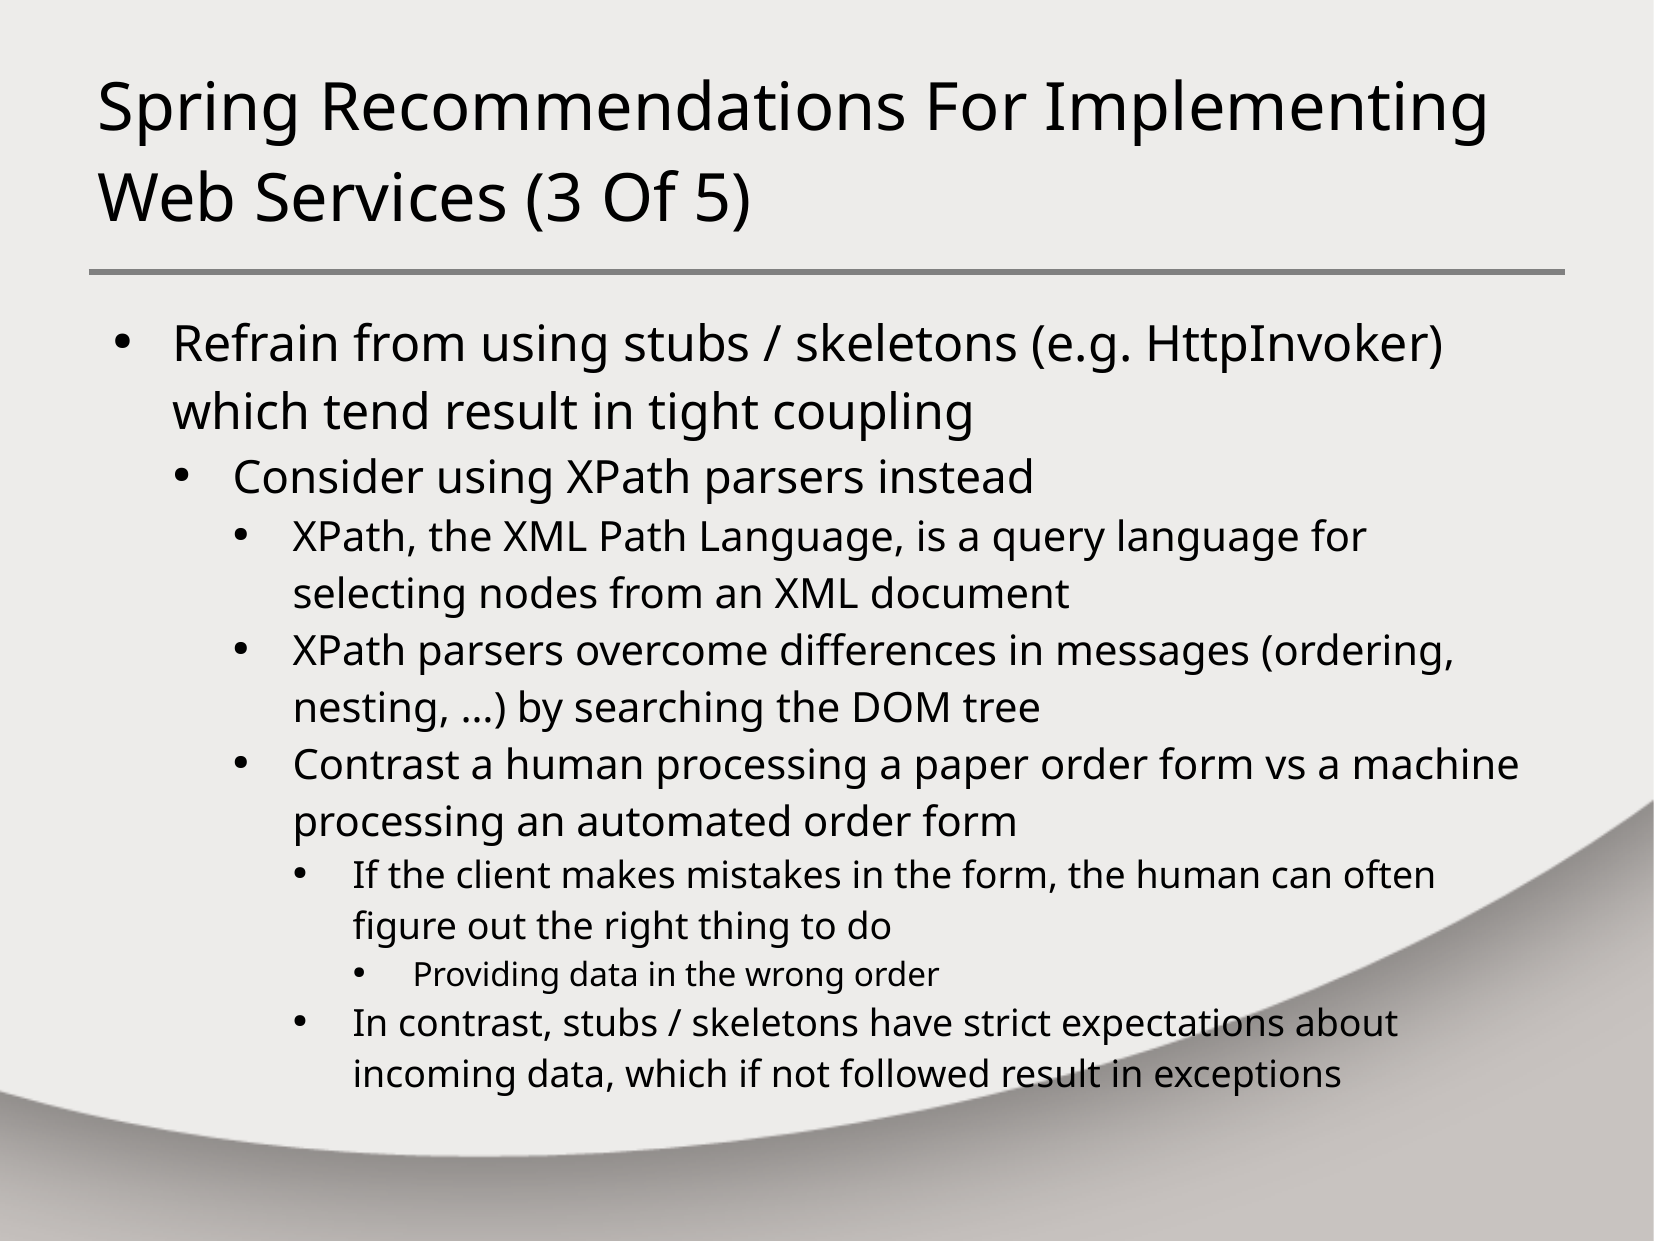

# Spring Recommendations For Implementing Web Services (3 Of 5)
Refrain from using stubs / skeletons (e.g. HttpInvoker) which tend result in tight coupling
Consider using XPath parsers instead
XPath, the XML Path Language, is a query language for selecting nodes from an XML document
XPath parsers overcome differences in messages (ordering, nesting, …) by searching the DOM tree
Contrast a human processing a paper order form vs a machine processing an automated order form
If the client makes mistakes in the form, the human can often figure out the right thing to do
Providing data in the wrong order
In contrast, stubs / skeletons have strict expectations about incoming data, which if not followed result in exceptions